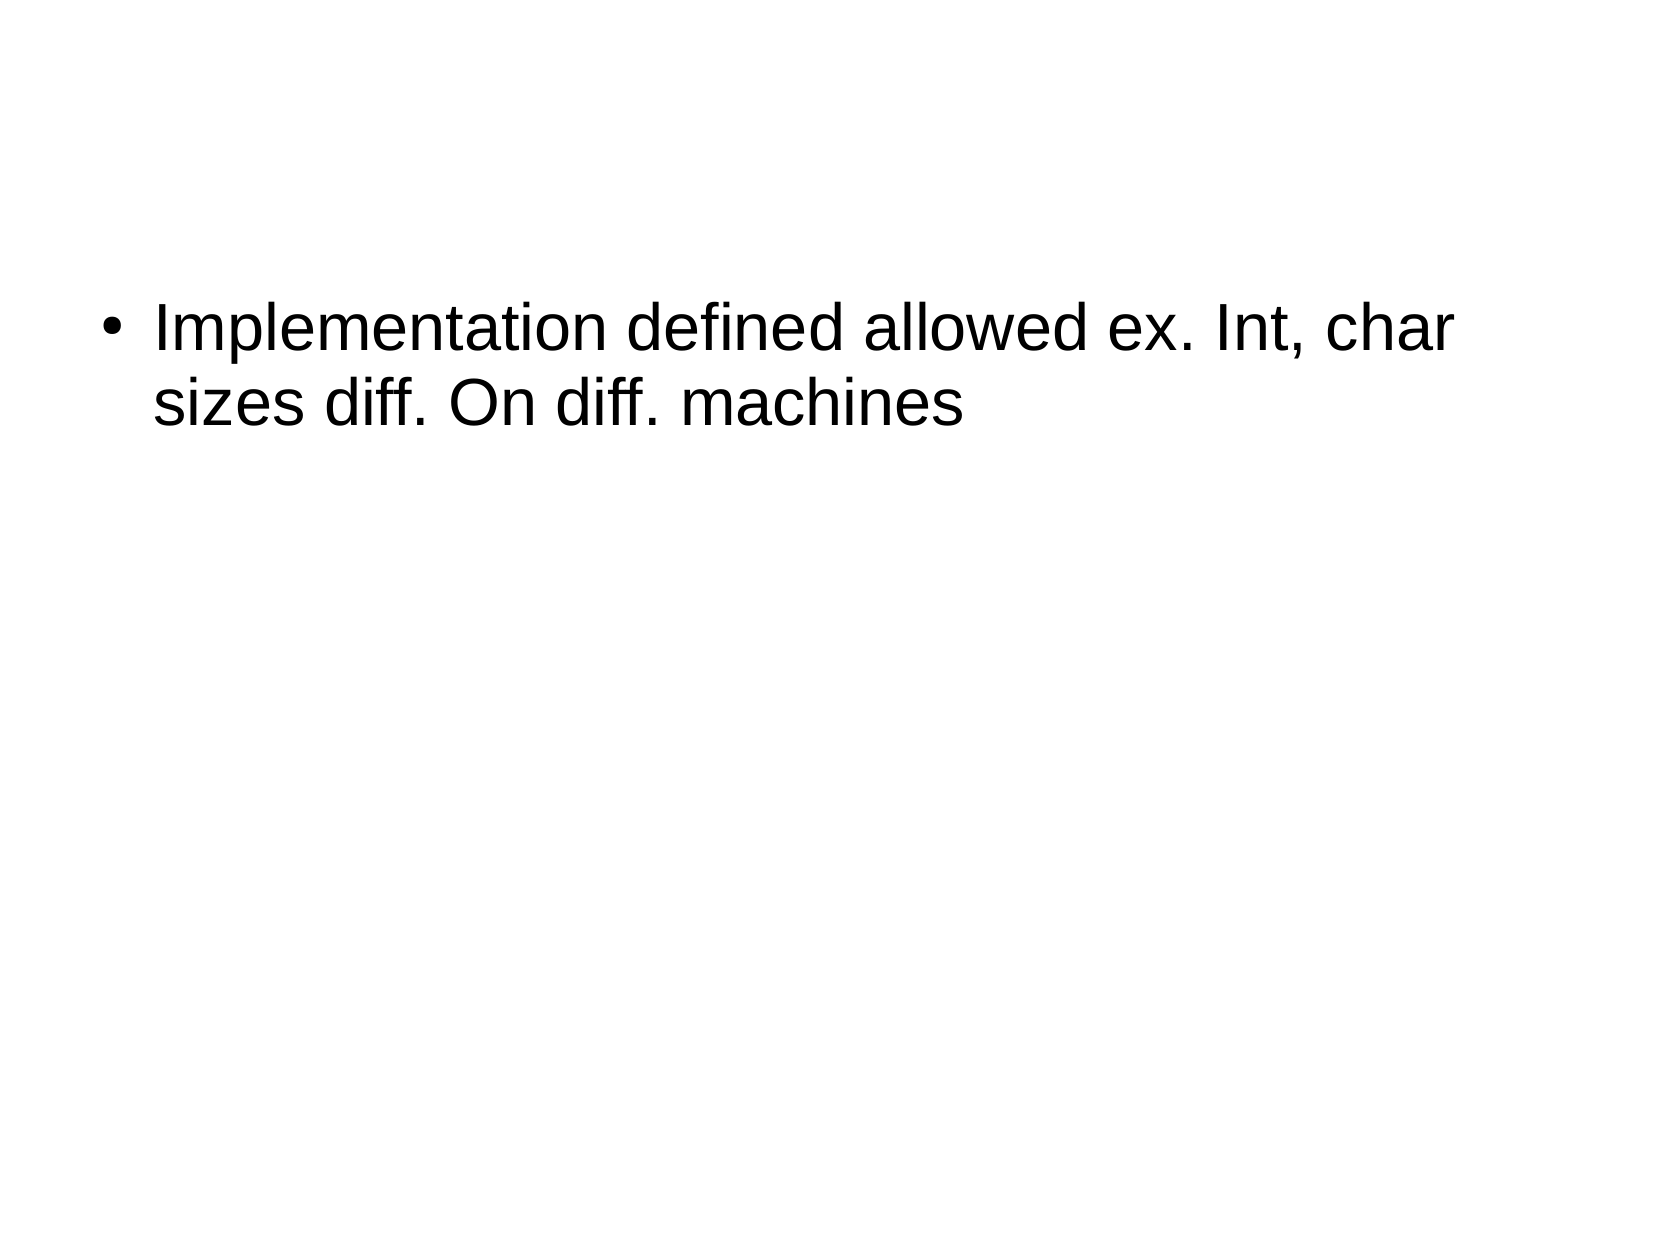

#
Implementation defined allowed ex. Int, char sizes diff. On diff. machines